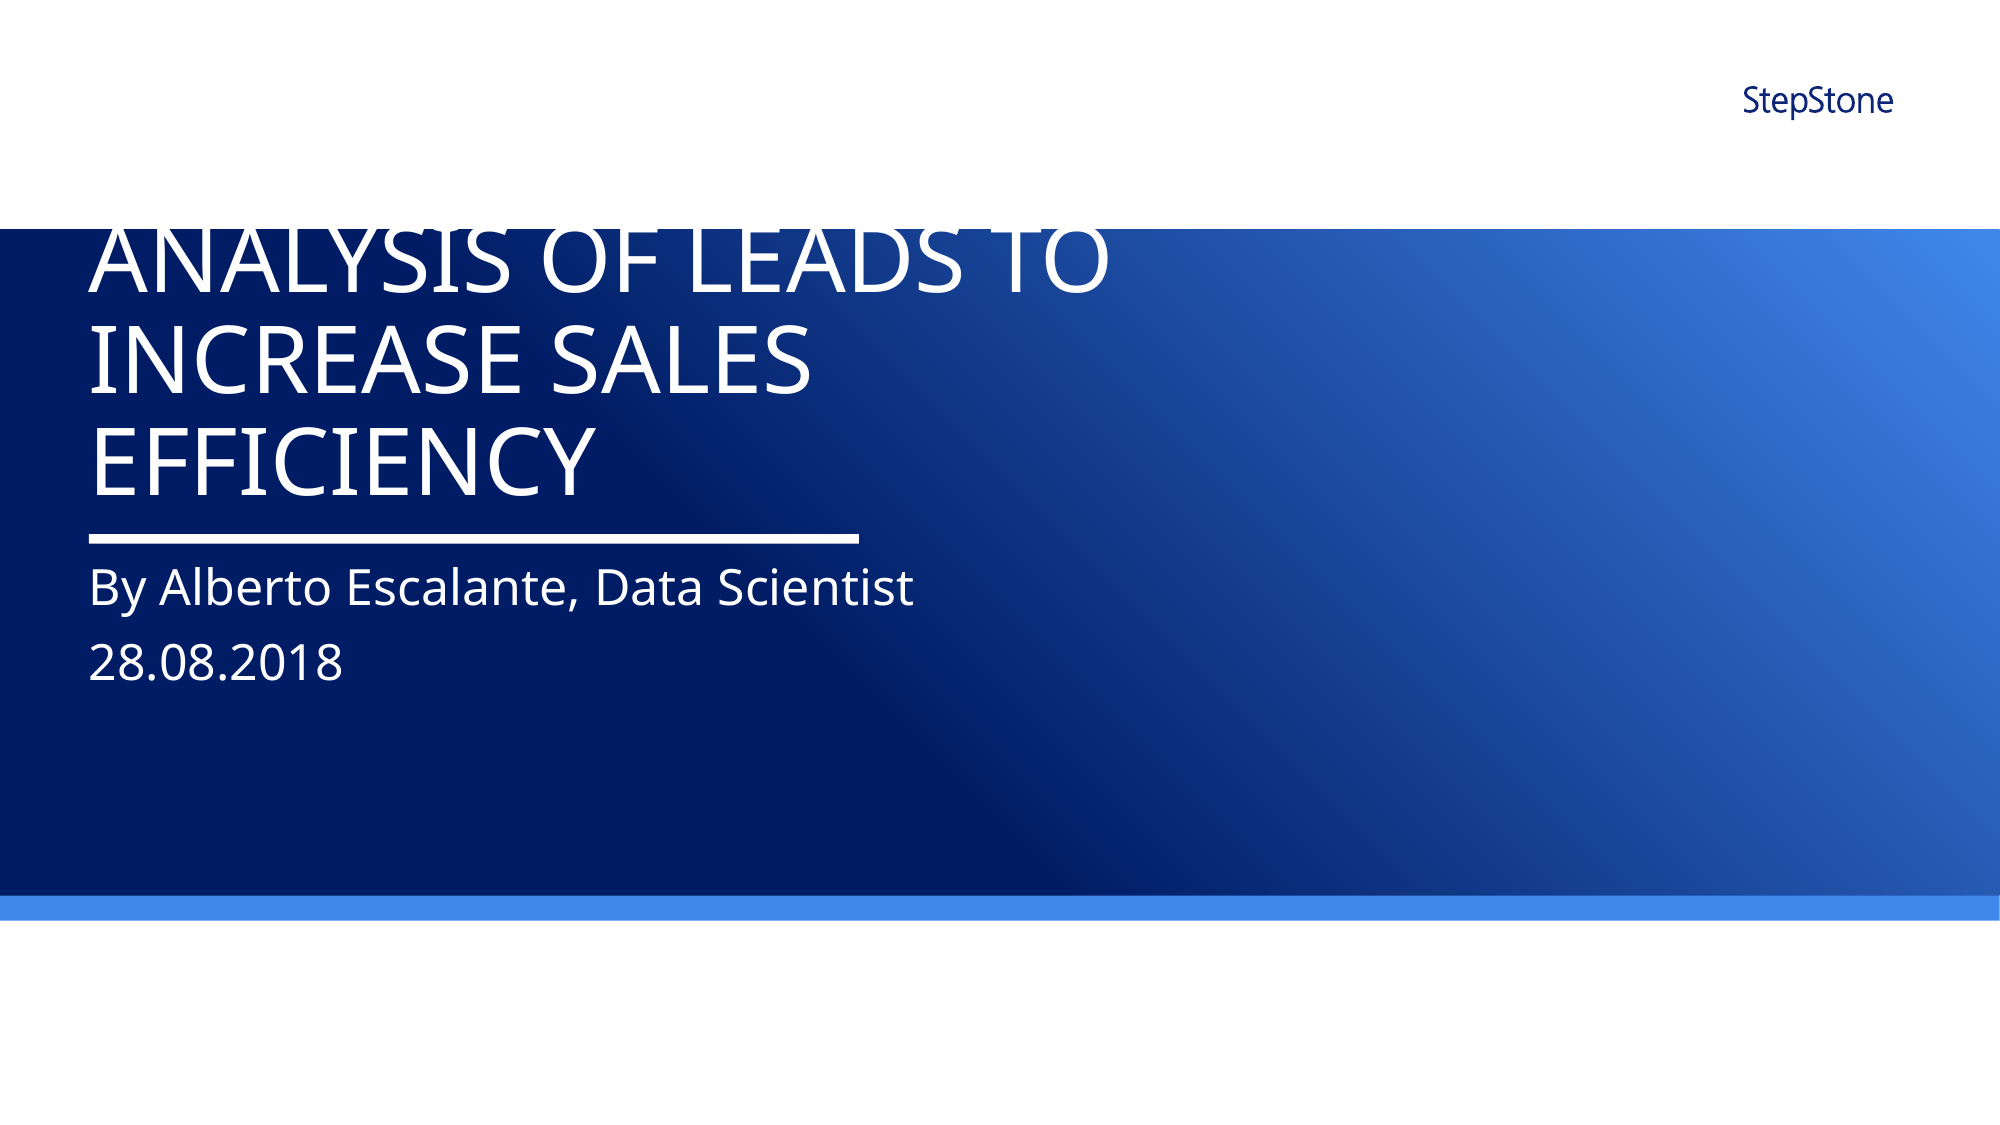

# Analysis of leads to increase sales efficiency
By Alberto Escalante, Data Scientist
28.08.2018